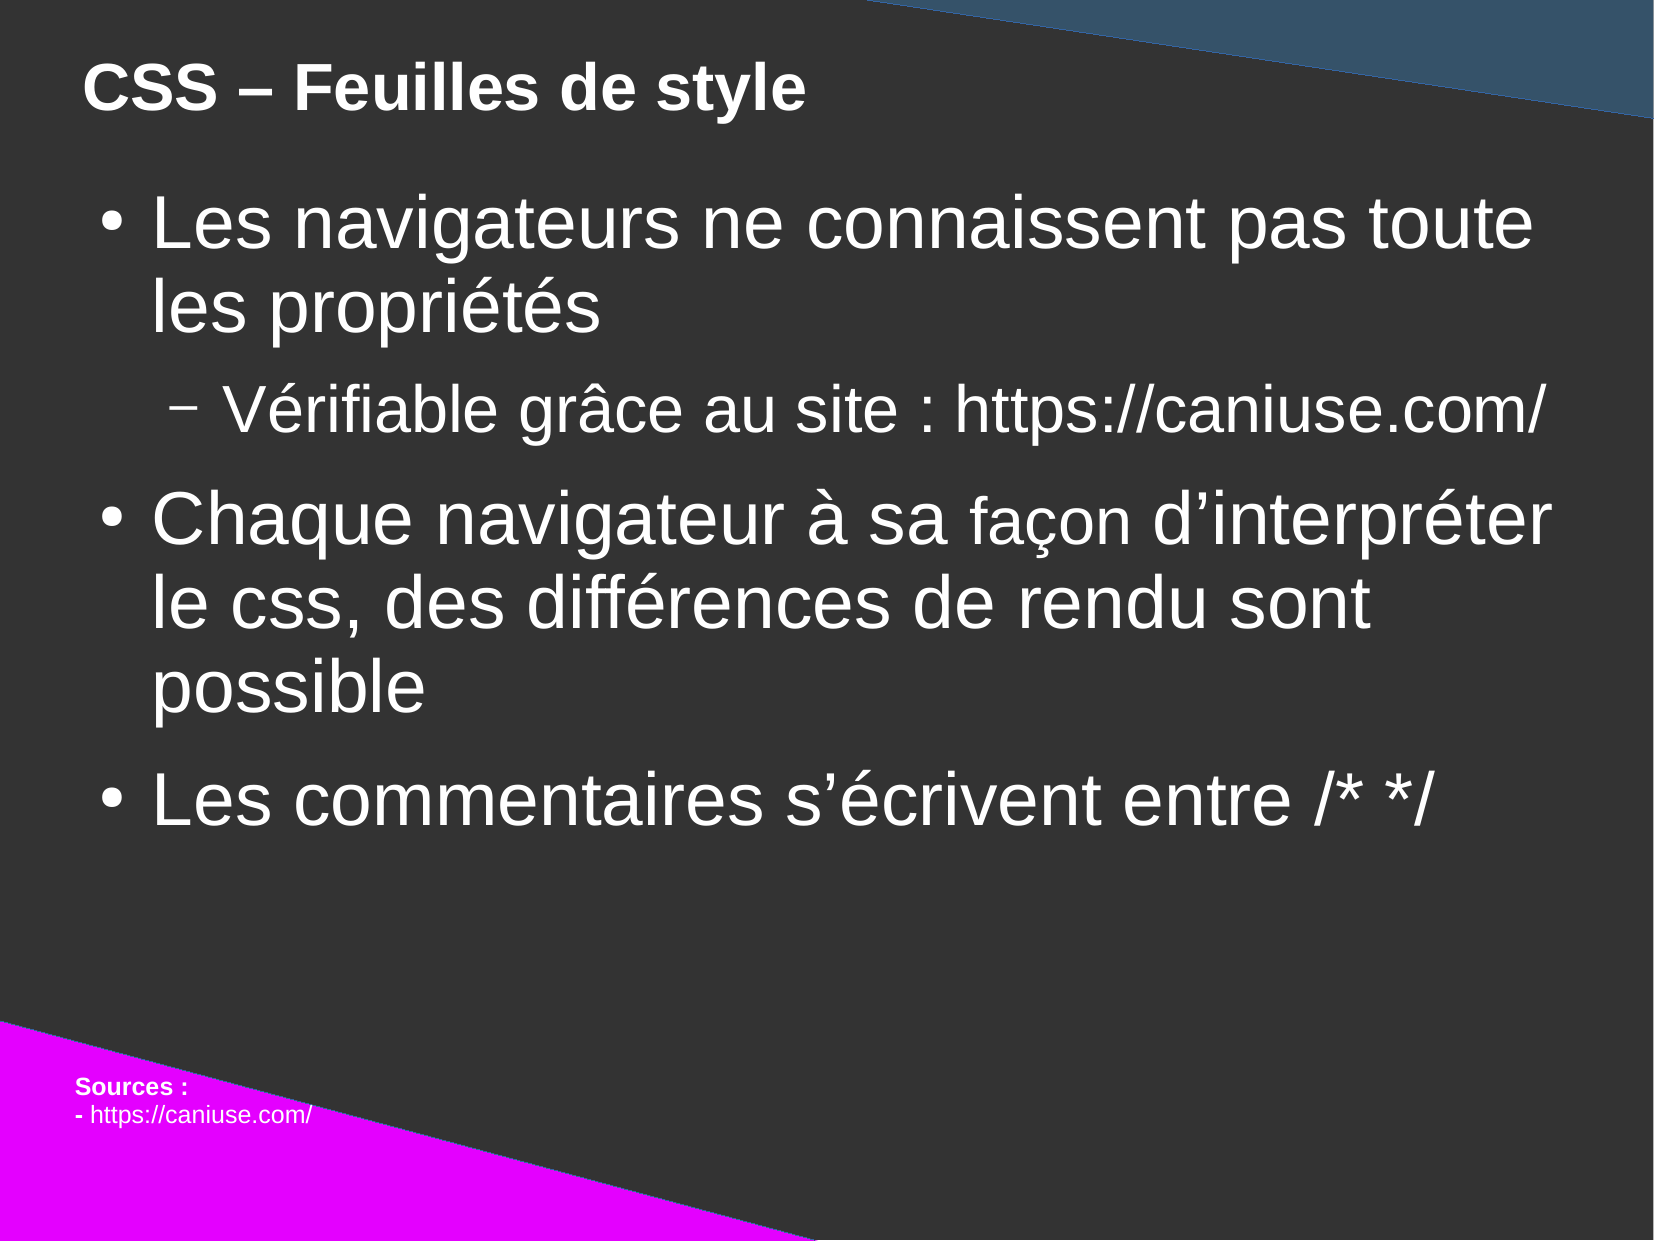

# CSS – Feuilles de style
Les navigateurs ne connaissent pas toute les propriétés
Vérifiable grâce au site : https://caniuse.com/
Chaque navigateur à sa façon d’interpréter le css, des différences de rendu sont possible
Les commentaires s’écrivent entre /* */
Sources :
- https://caniuse.com/